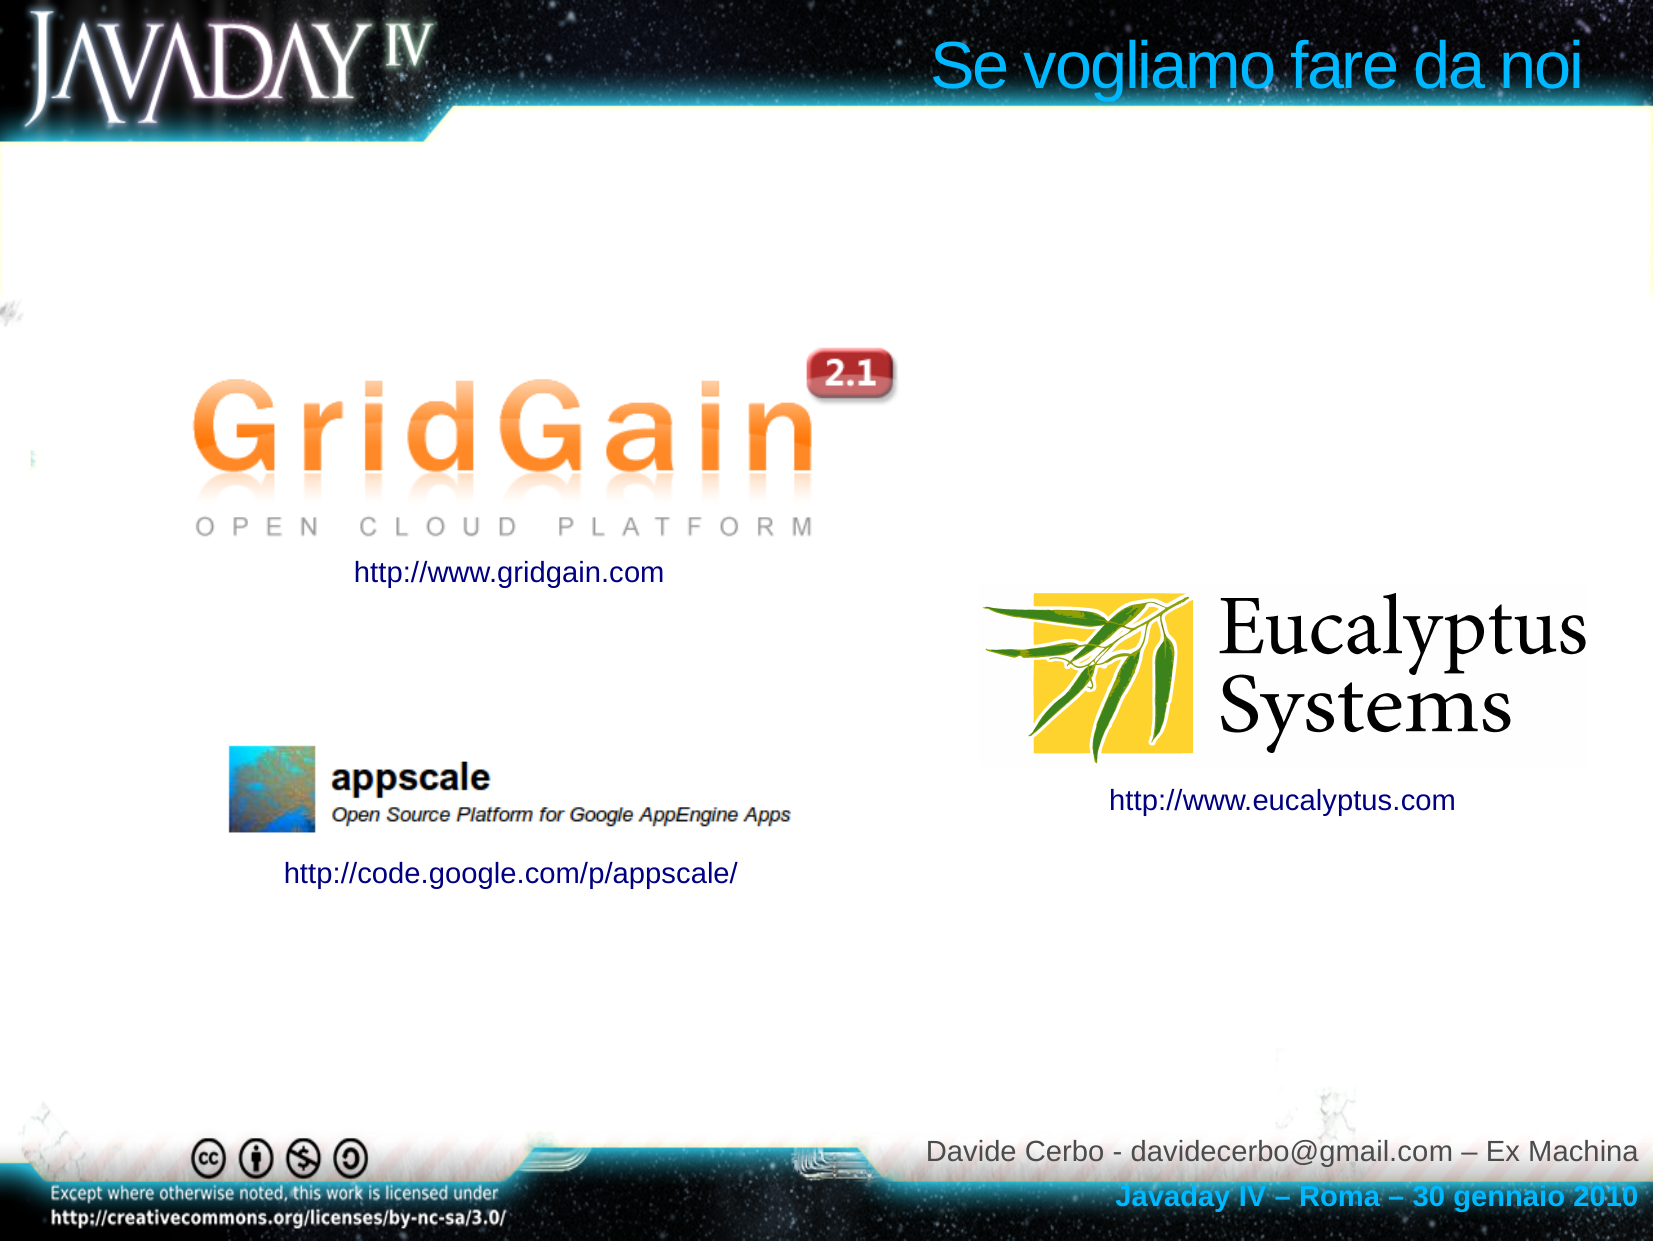

# Se vogliamo fare da noi
http://www.gridgain.com
http://www.eucalyptus.com
http://code.google.com/p/appscale/